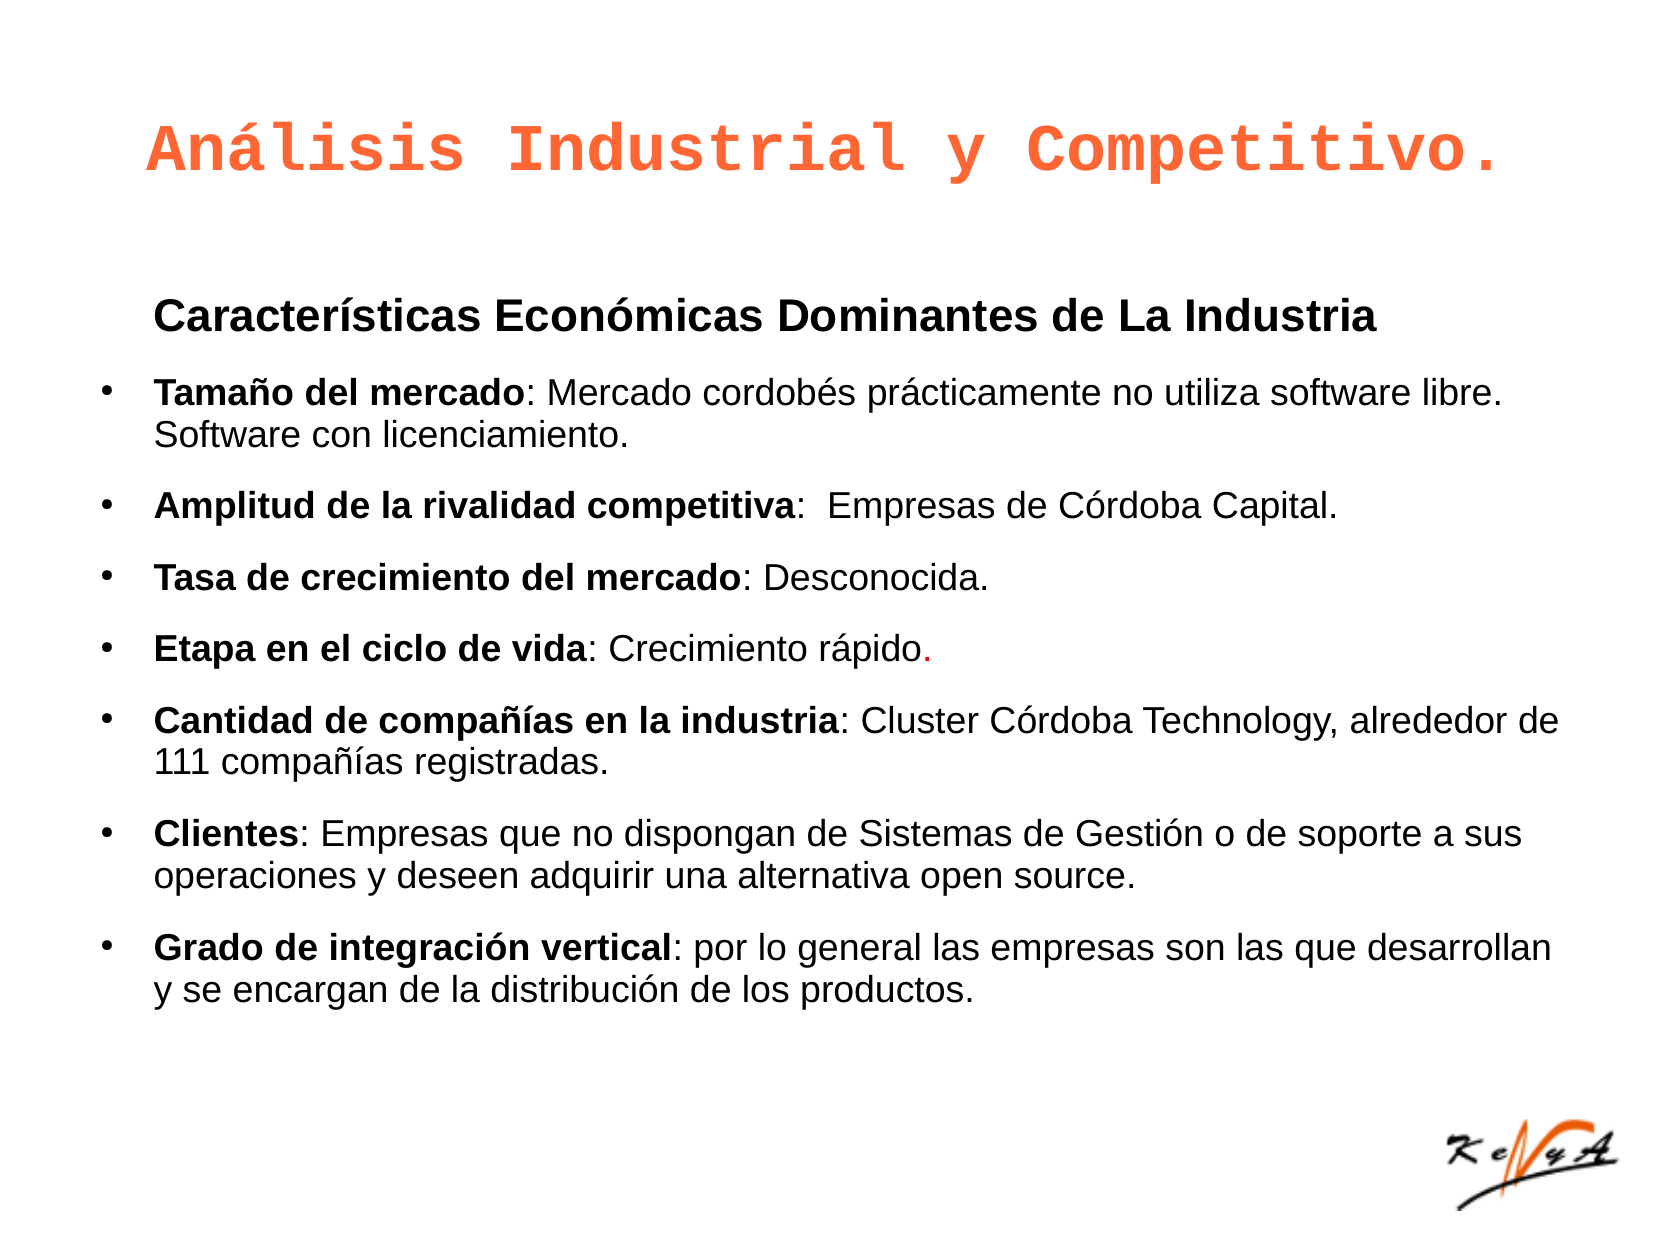

# Análisis Industrial y Competitivo.
Características Económicas Dominantes de La Industria
Tamaño del mercado: Mercado cordobés prácticamente no utiliza software libre. Software con licenciamiento.
Amplitud de la rivalidad competitiva: Empresas de Córdoba Capital.
Tasa de crecimiento del mercado: Desconocida.
Etapa en el ciclo de vida: Crecimiento rápido.
Cantidad de compañías en la industria: Cluster Córdoba Technology, alrededor de 111 compañías registradas.
Clientes: Empresas que no dispongan de Sistemas de Gestión o de soporte a sus operaciones y deseen adquirir una alternativa open source.
Grado de integración vertical: por lo general las empresas son las que desarrollan y se encargan de la distribución de los productos.